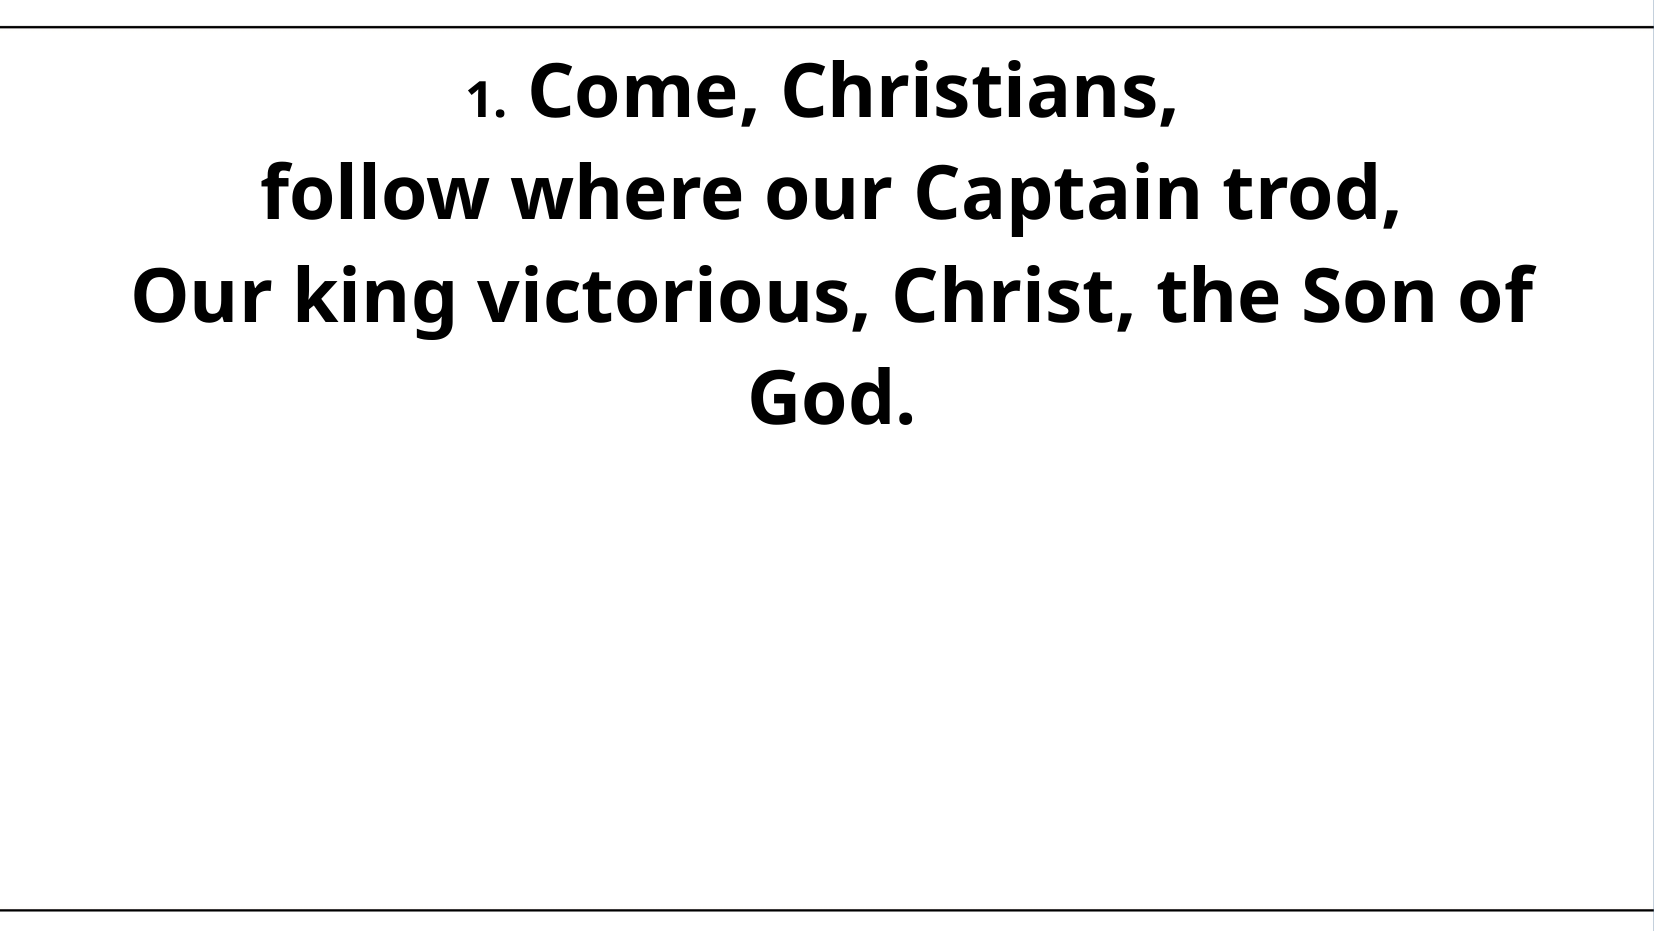

1. Come, Christians,
follow where our Captain trod,
Our king victorious, Christ, the Son of God.